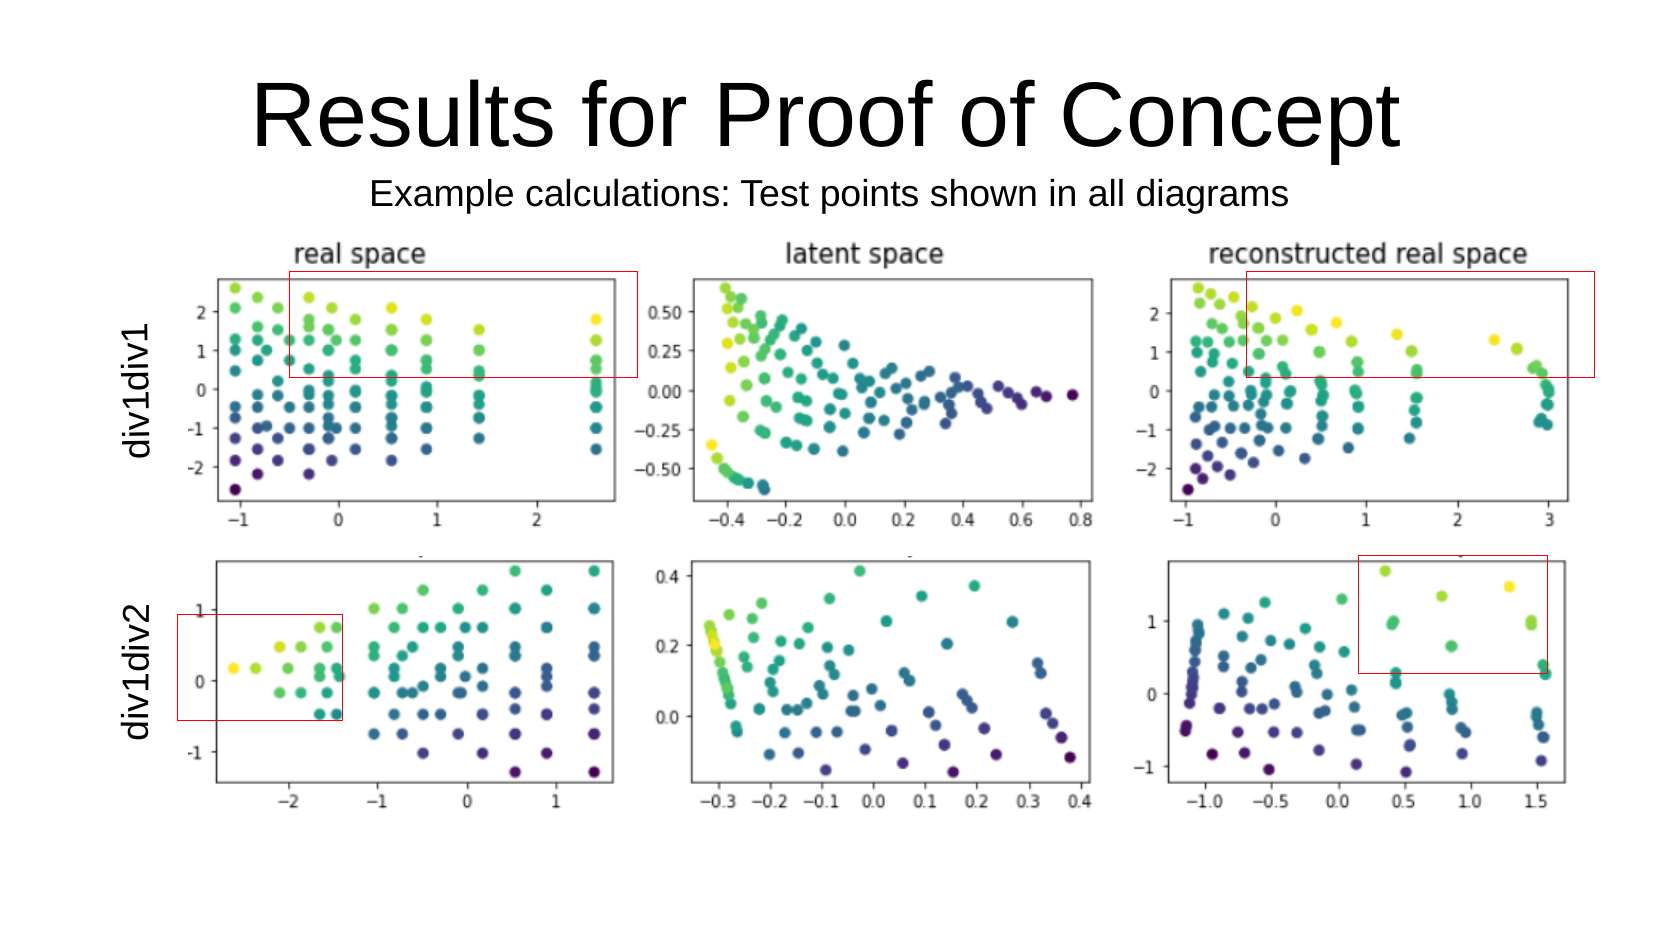

# Results for Proof of Concept
Example calculations: Test points shown in all diagrams
div1div1
div1div2